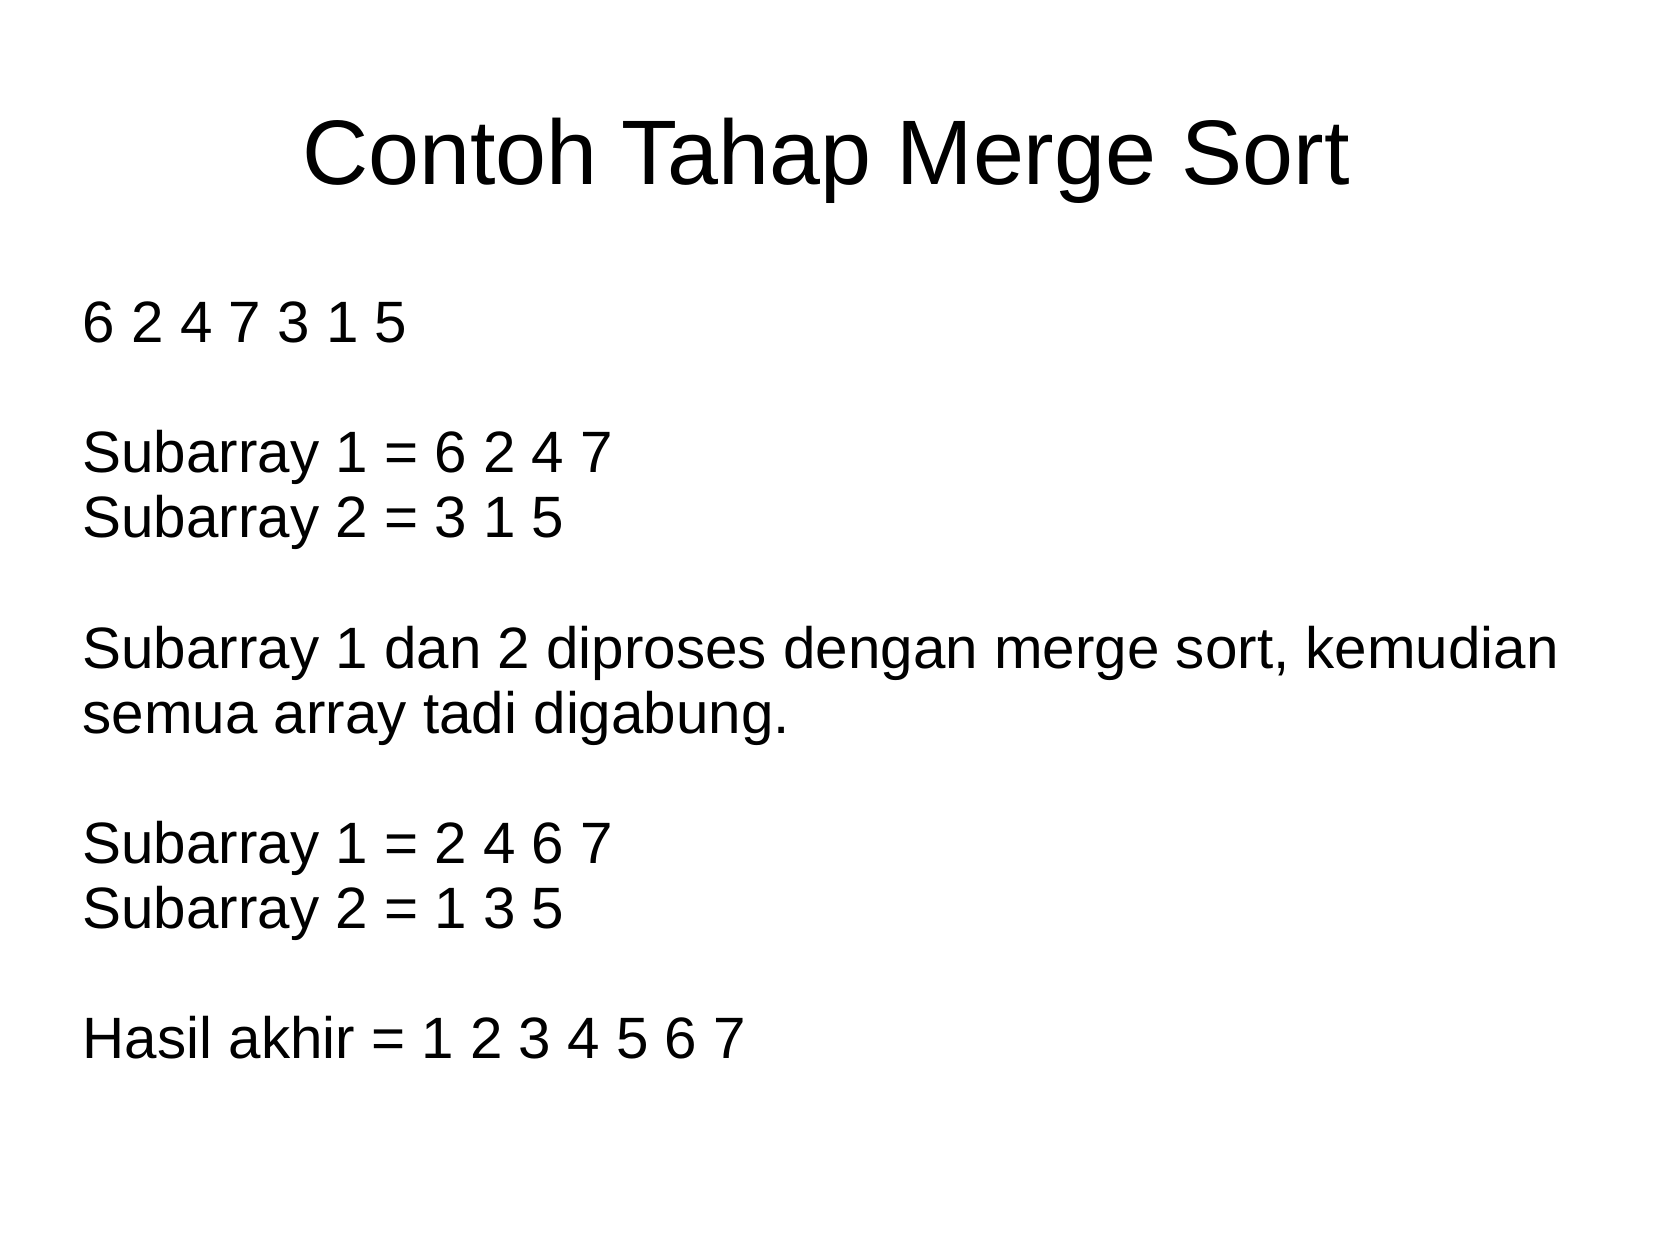

# Contoh Tahap Merge Sort
6 2 4 7 3 1 5
Subarray 1 = 6 2 4 7
Subarray 2 = 3 1 5
Subarray 1 dan 2 diproses dengan merge sort, kemudian semua array tadi digabung.
Subarray 1 = 2 4 6 7
Subarray 2 = 1 3 5
Hasil akhir = 1 2 3 4 5 6 7